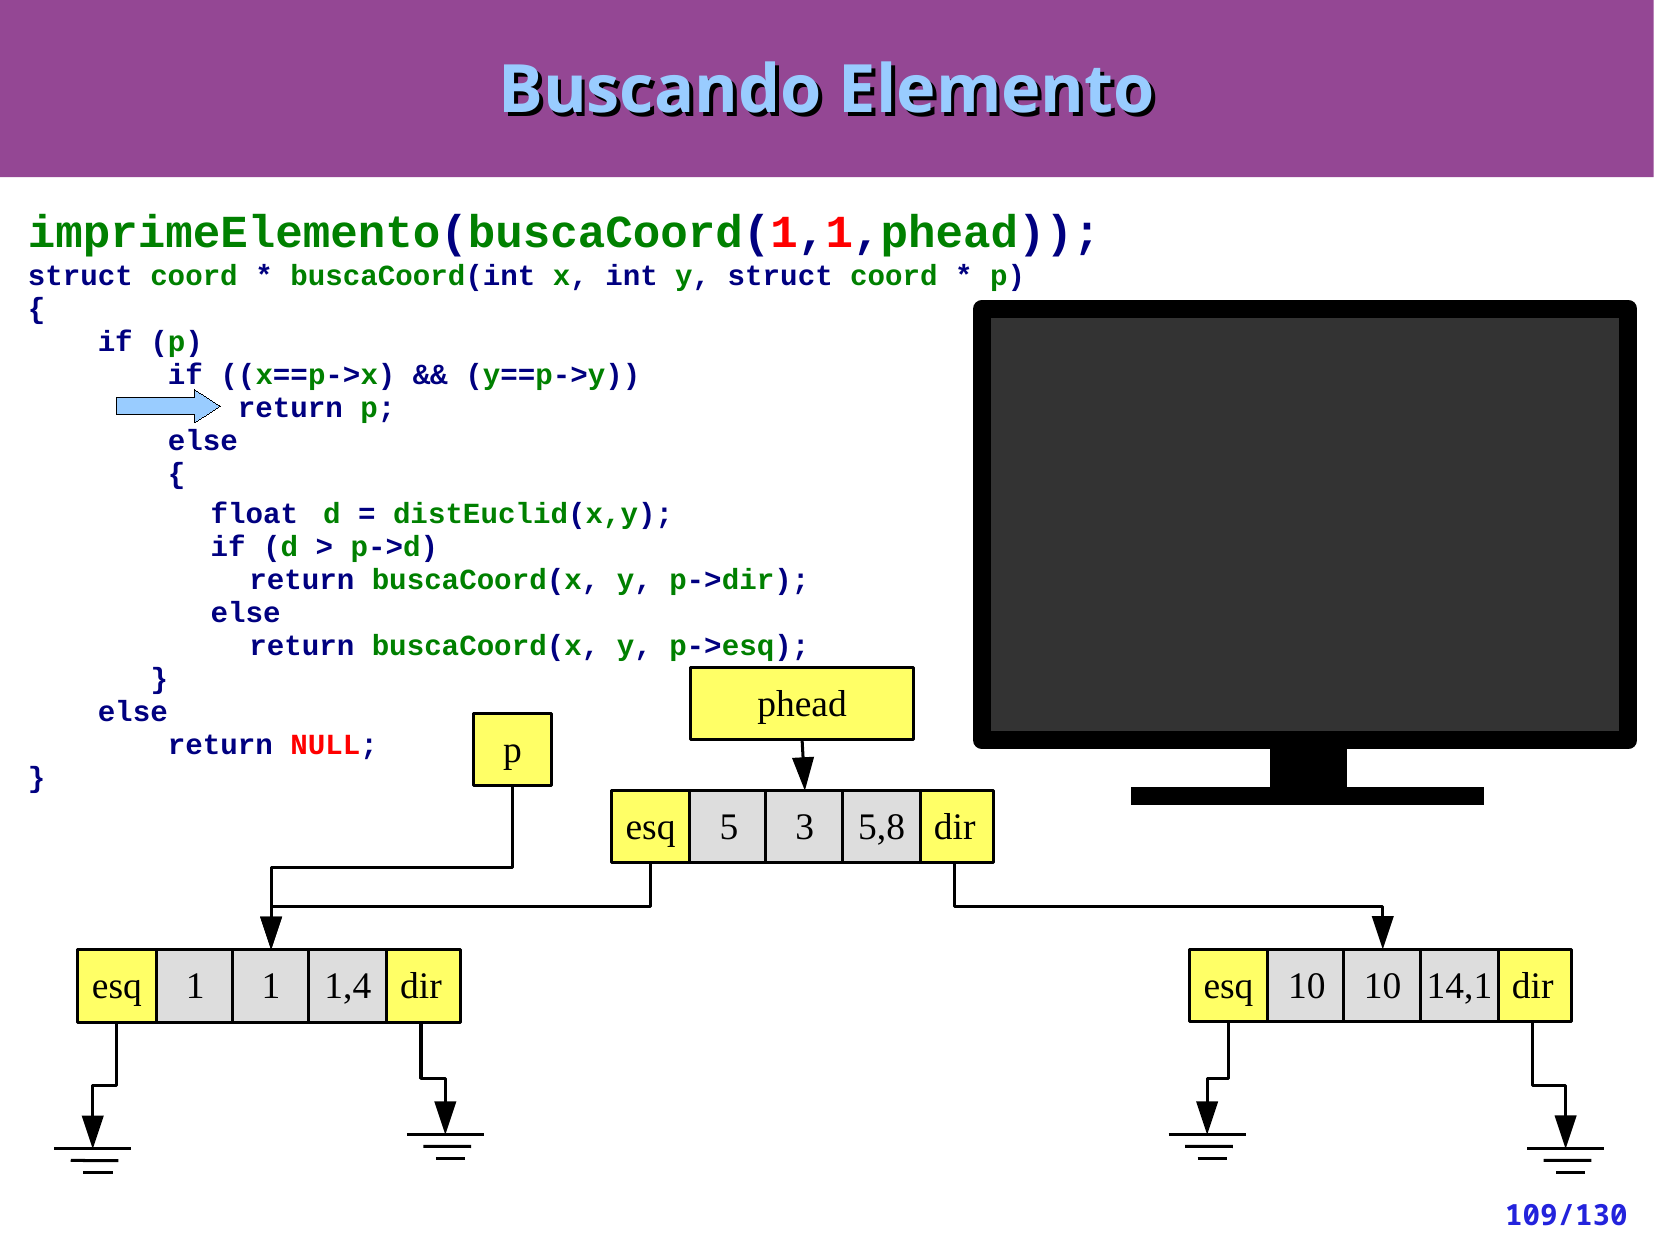

# Buscando Elemento
imprimeElemento(buscaCoord(1,1,phead));
struct coord * buscaCoord(int x, int y, struct coord * p)
{
 if (p)
 if ((x==p->x) && (y==p->y))
 return p;
 else
 {
			 float d = distEuclid(x,y);
			 if (d > p->d)
				return buscaCoord(x, y, p->dir);
			 else
				return buscaCoord(x, y, p->esq);
	 }
 else
 return NULL;
}
phead
p
esq
5
3
5,8
dir
esq
10
10
14,1
dir
esq
1
1
1,4
dir
109